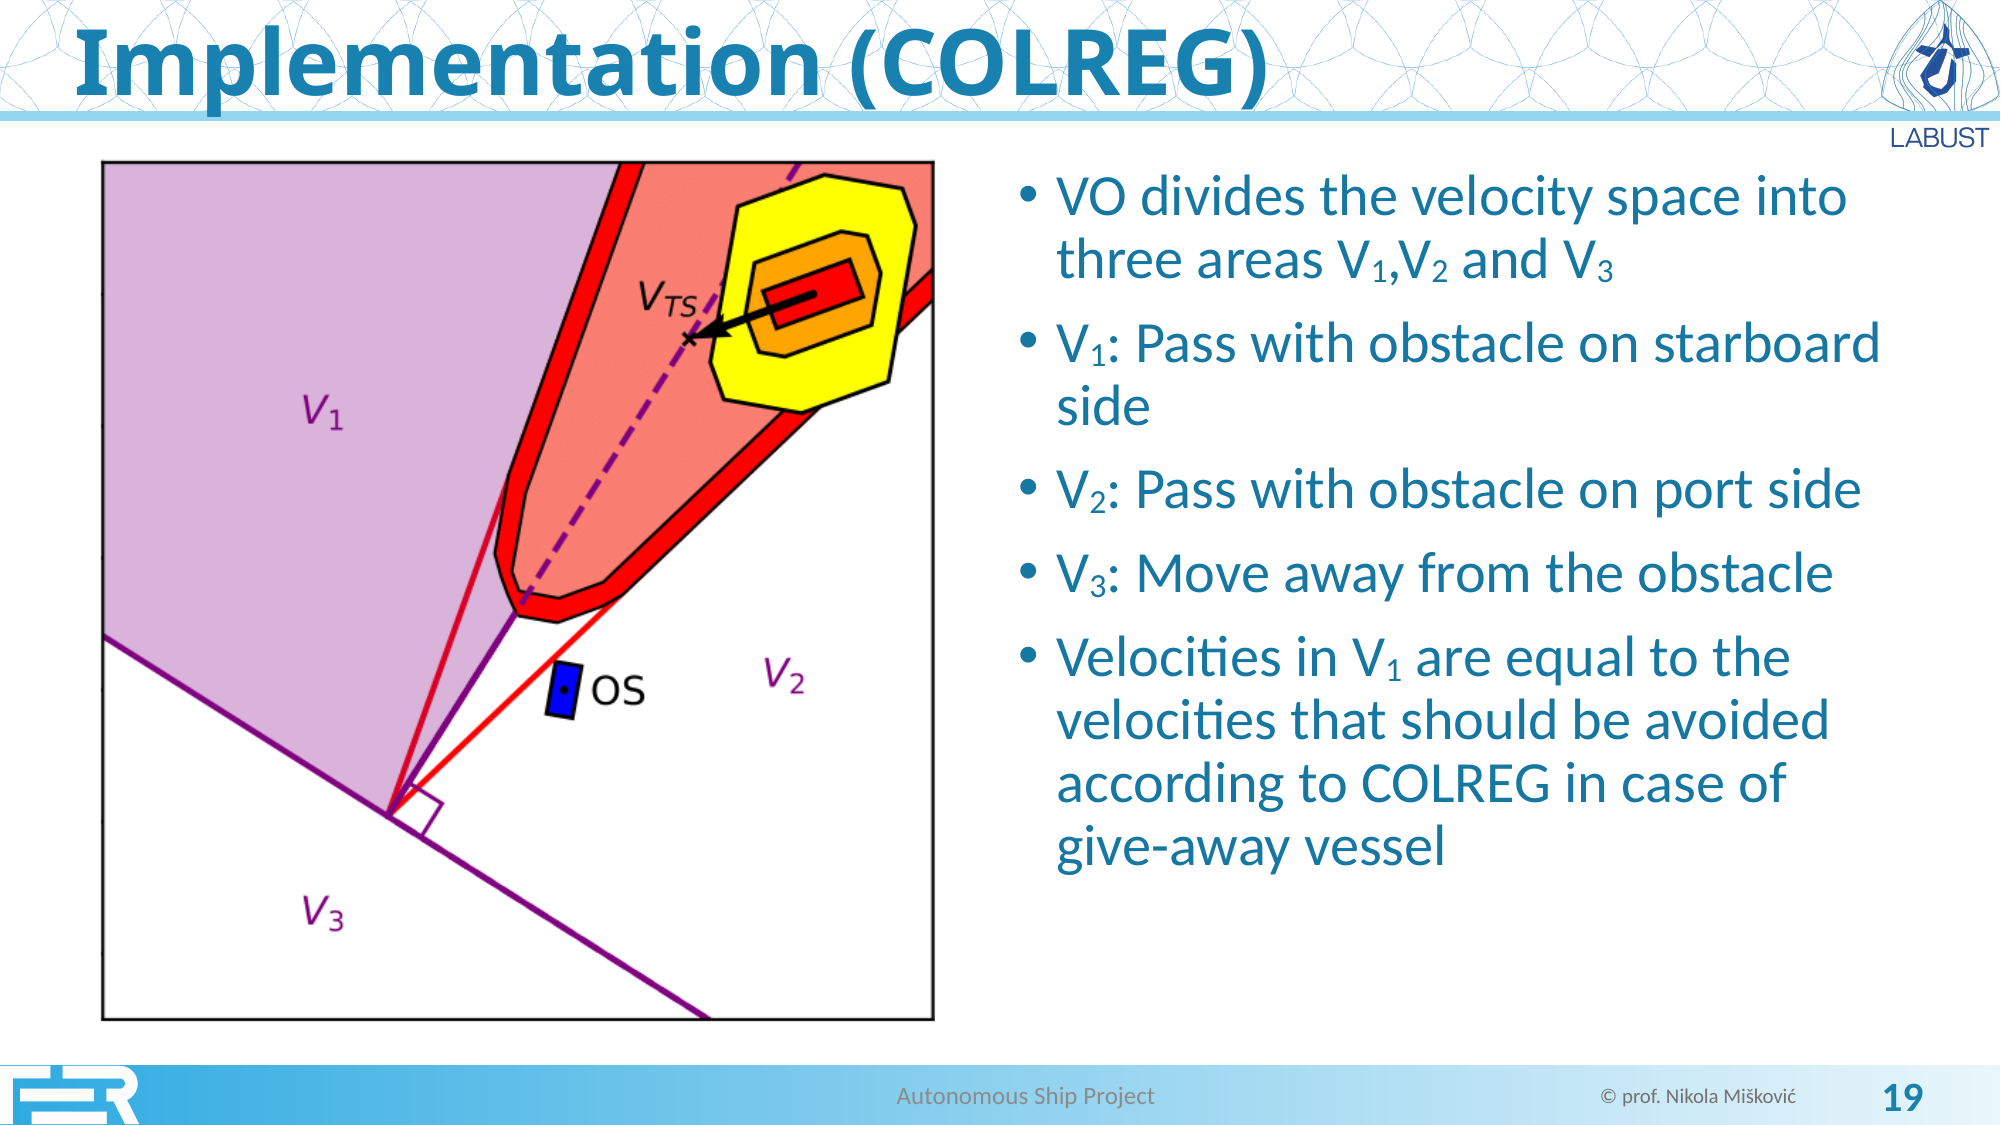

Implementation (COLREG)
# VO divides the velocity space into three areas V1,V2 and V3
V1: Pass with obstacle on starboard side
V2: Pass with obstacle on port side
V3: Move away from the obstacle
Velocities in V1 are equal to the velocities that should be avoided according to COLREG in case of give-away vessel
Guidance and Control of Marine Vehicles
19